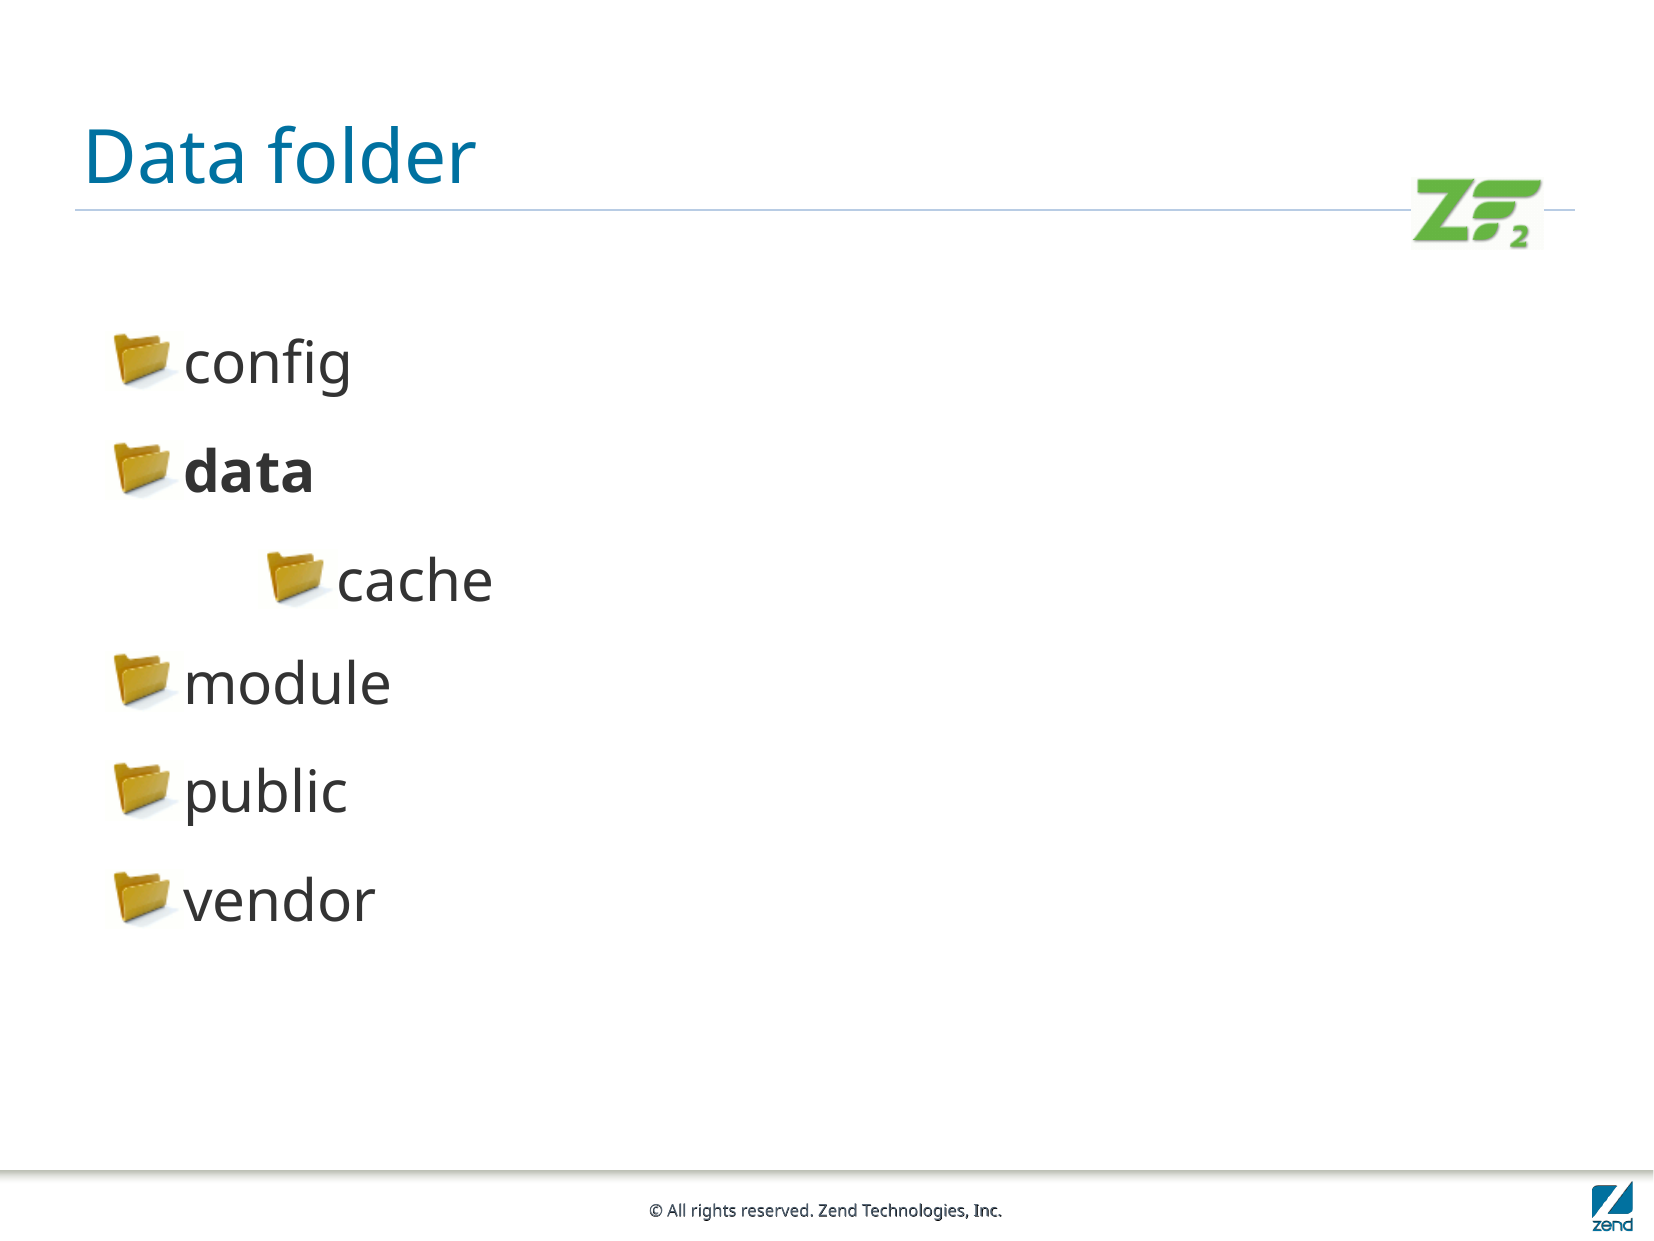

# Data folder
config
data
cache
module
public
vendor